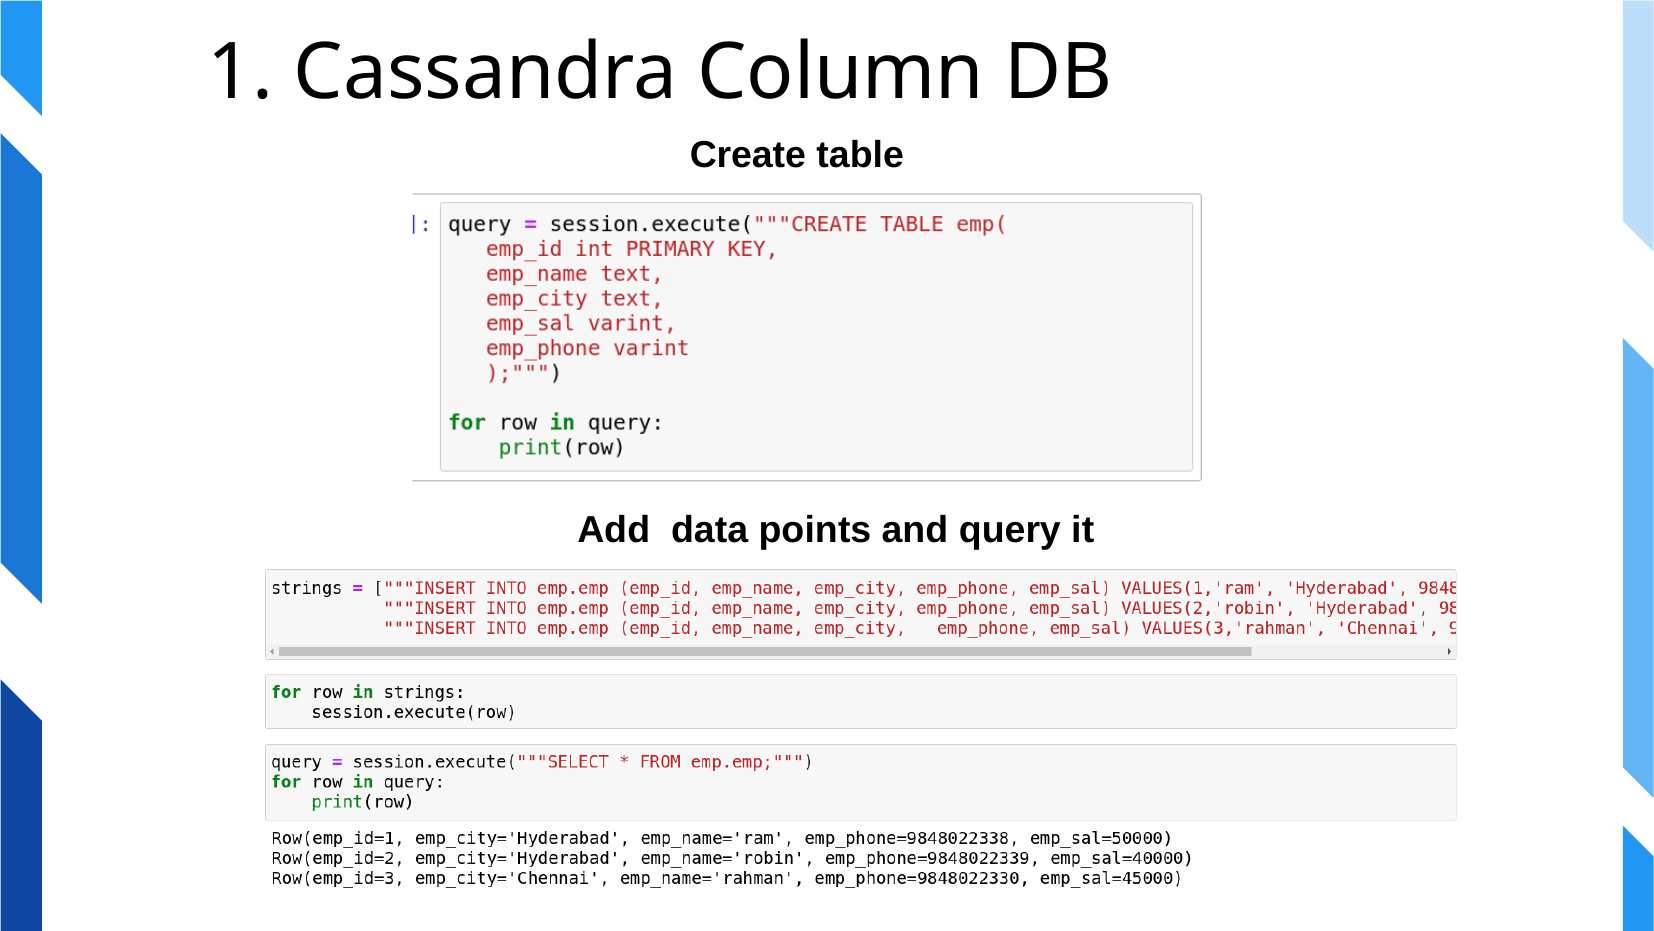

# 1. Cassandra Column DB
Create table
Add data points and query it